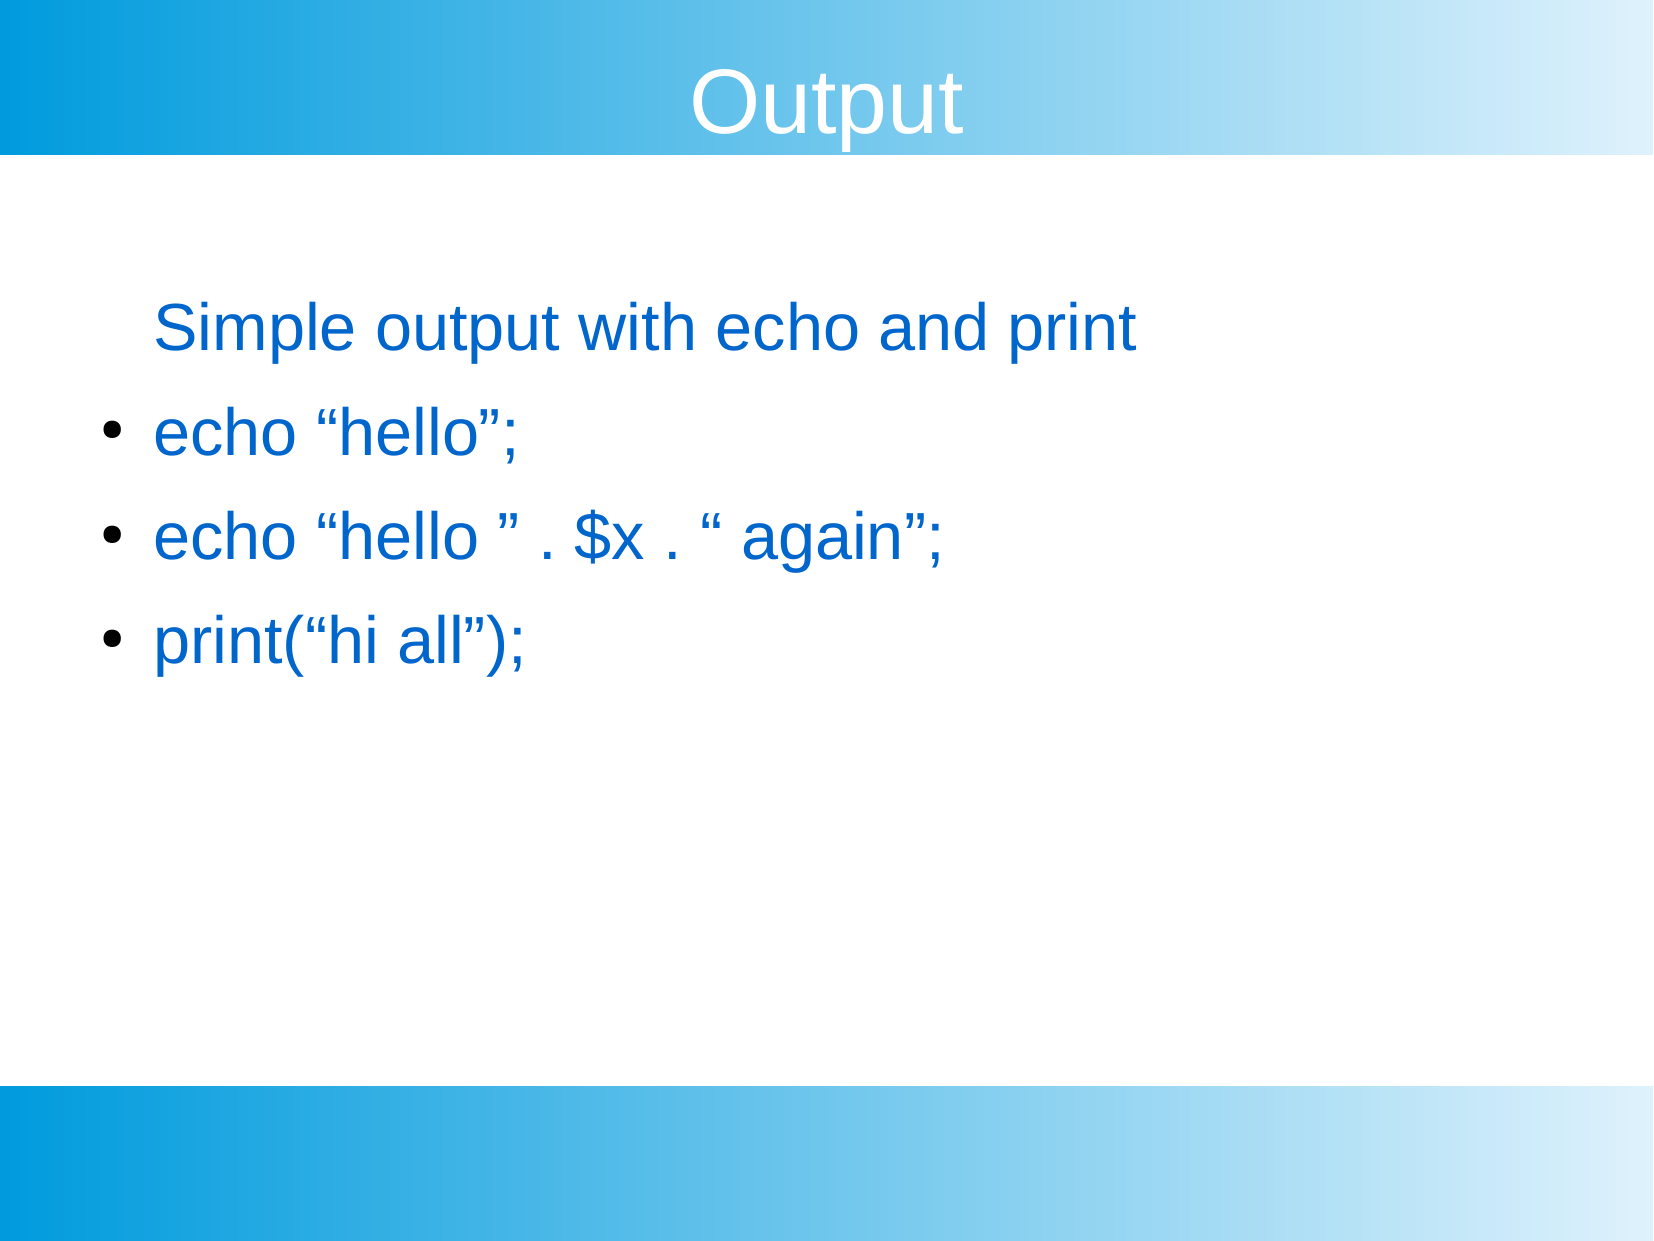

# Output
Simple output with echo and print
echo “hello”;
echo “hello ” . $x . “ again”;
print(“hi all”);